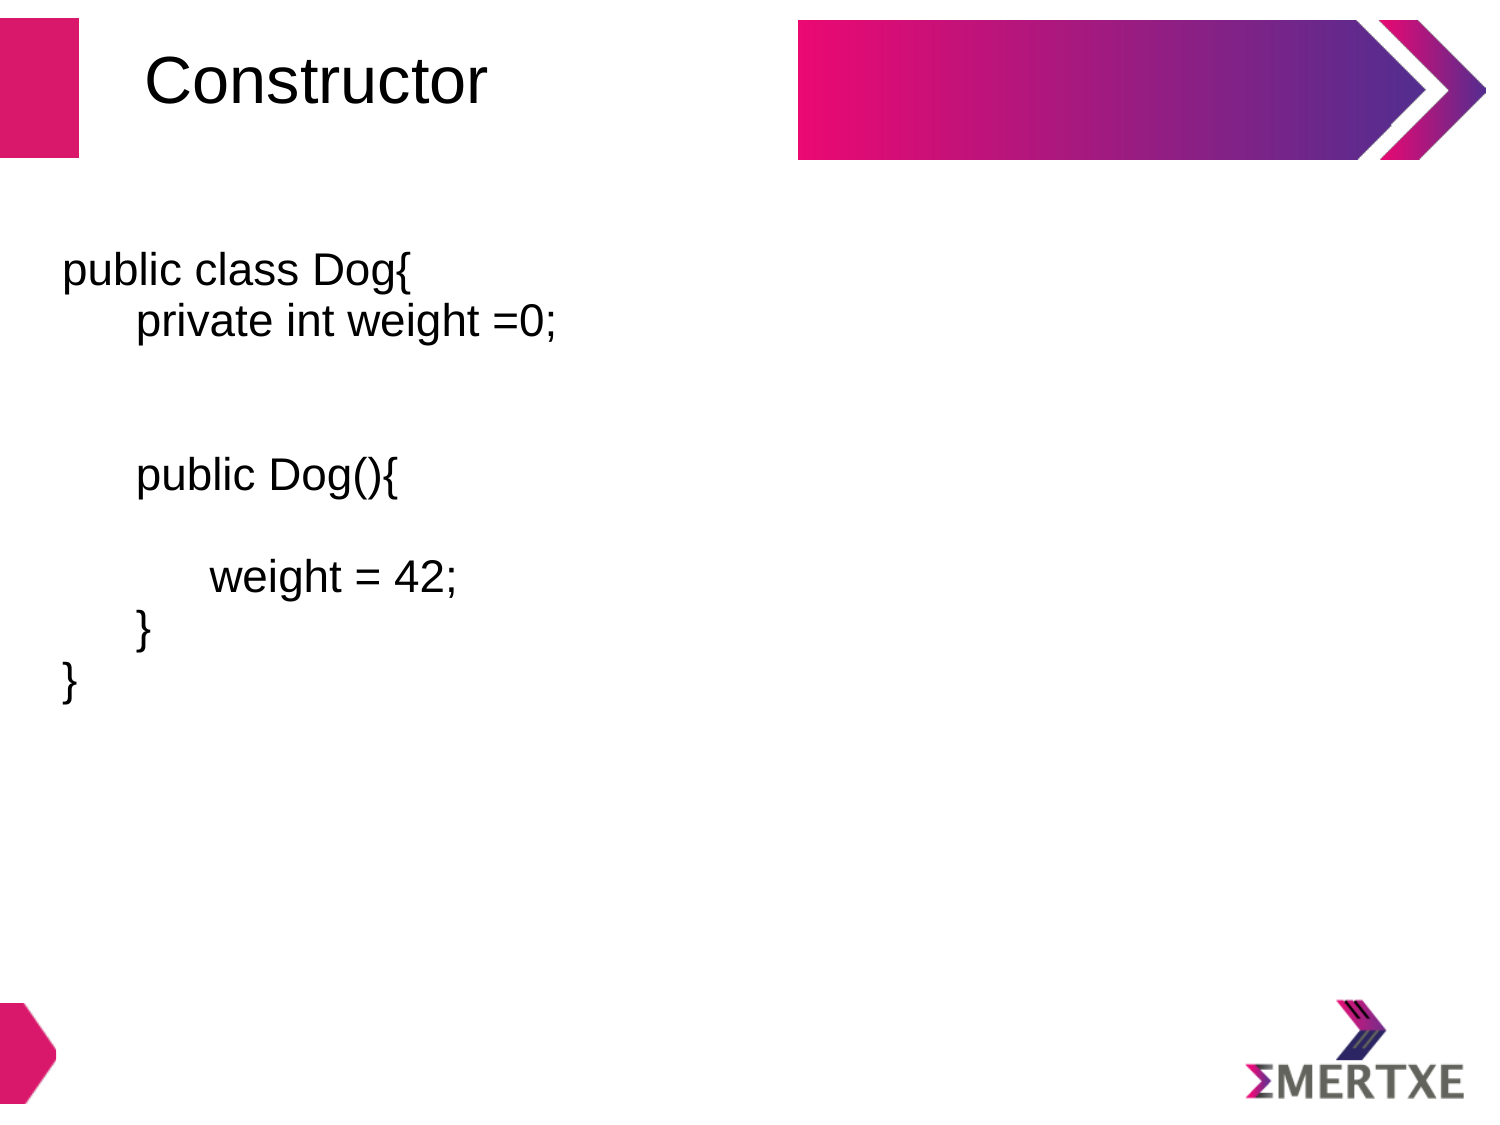

Constructor
public class Dog{
	private int weight =0;
	public Dog(){
		weight = 42;
	}
}